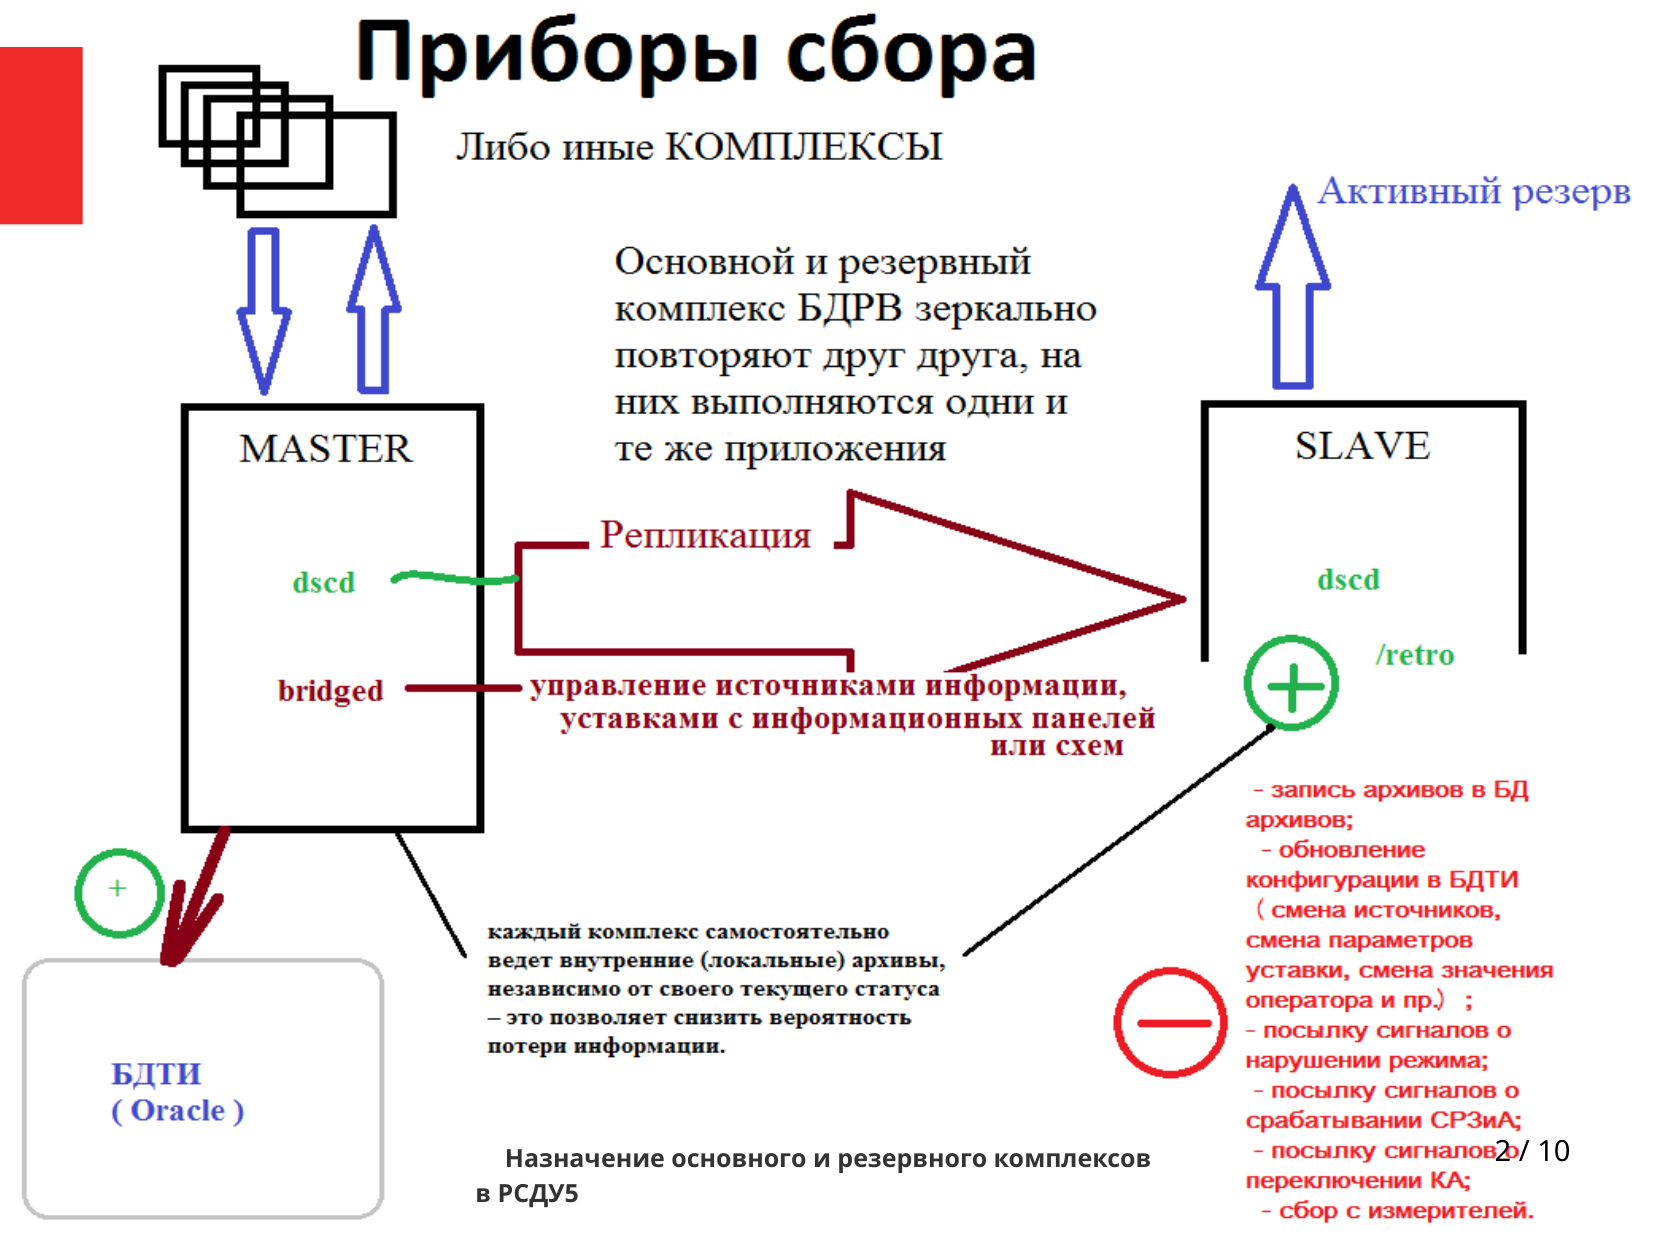

2
Назначение основного и резервного комплексов в РСДУ5